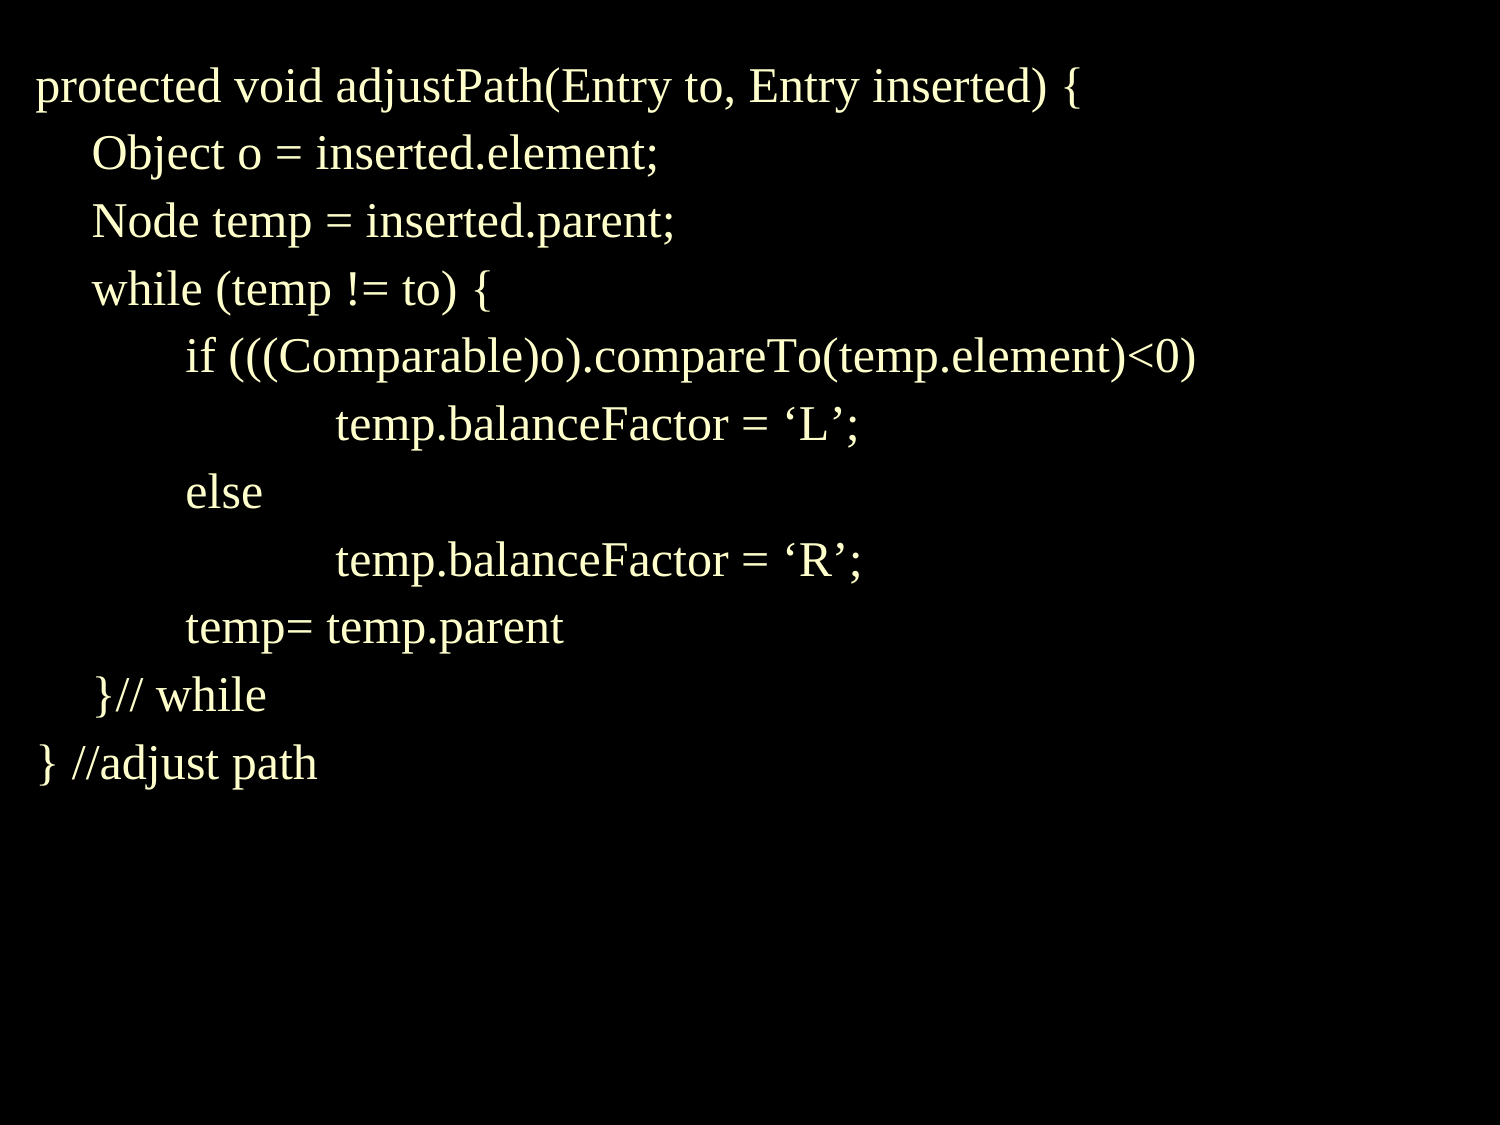

# protected void adjustPath(Entry to, Entry inserted) {
	Object o = inserted.element;
	Node temp = inserted.parent;
	while (temp != to) {
		if (((Comparable)o).compareTo(temp.element)<0)
			temp.balanceFactor = ‘L’;
		else
			temp.balanceFactor = ‘R’;
temp= temp.parent
	}// while
} //adjust path